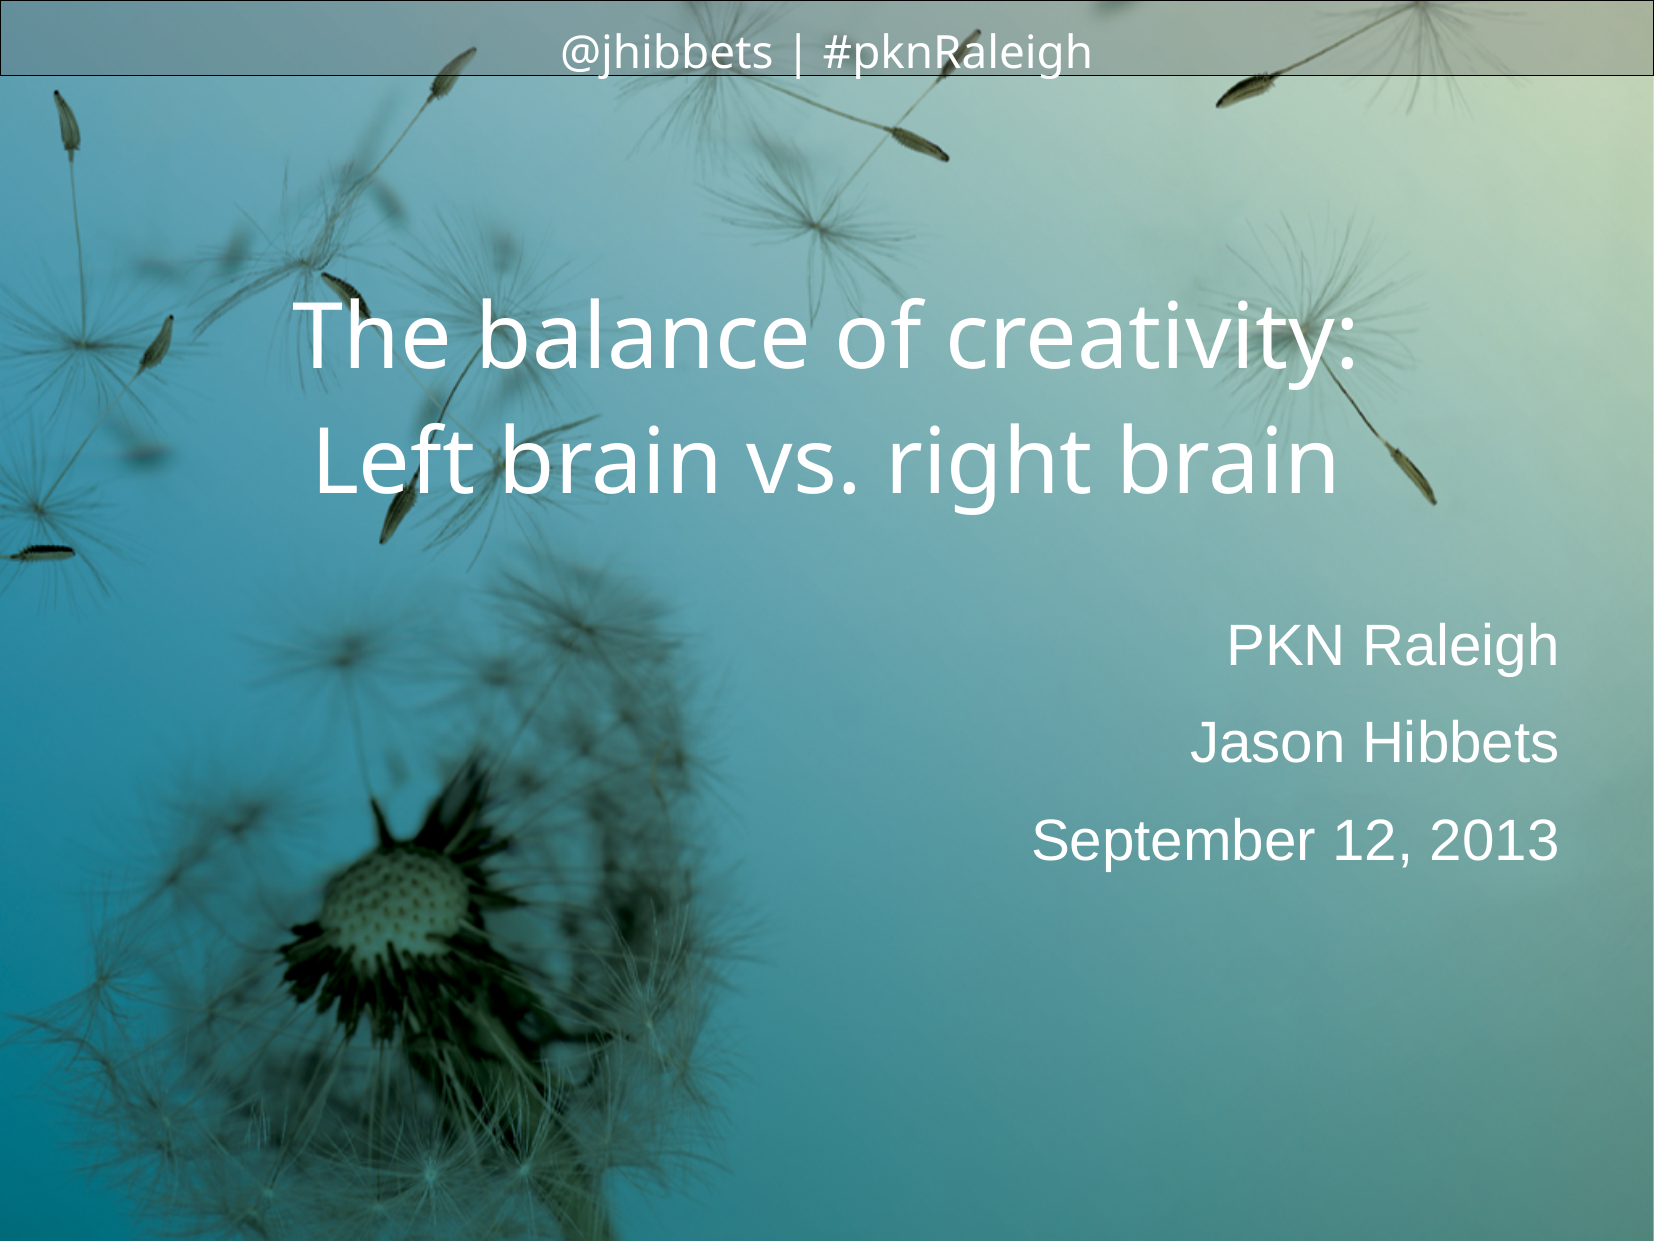

# The balance of creativity: Left brain vs. right brain
PKN Raleigh
Jason Hibbets
September 12, 2013